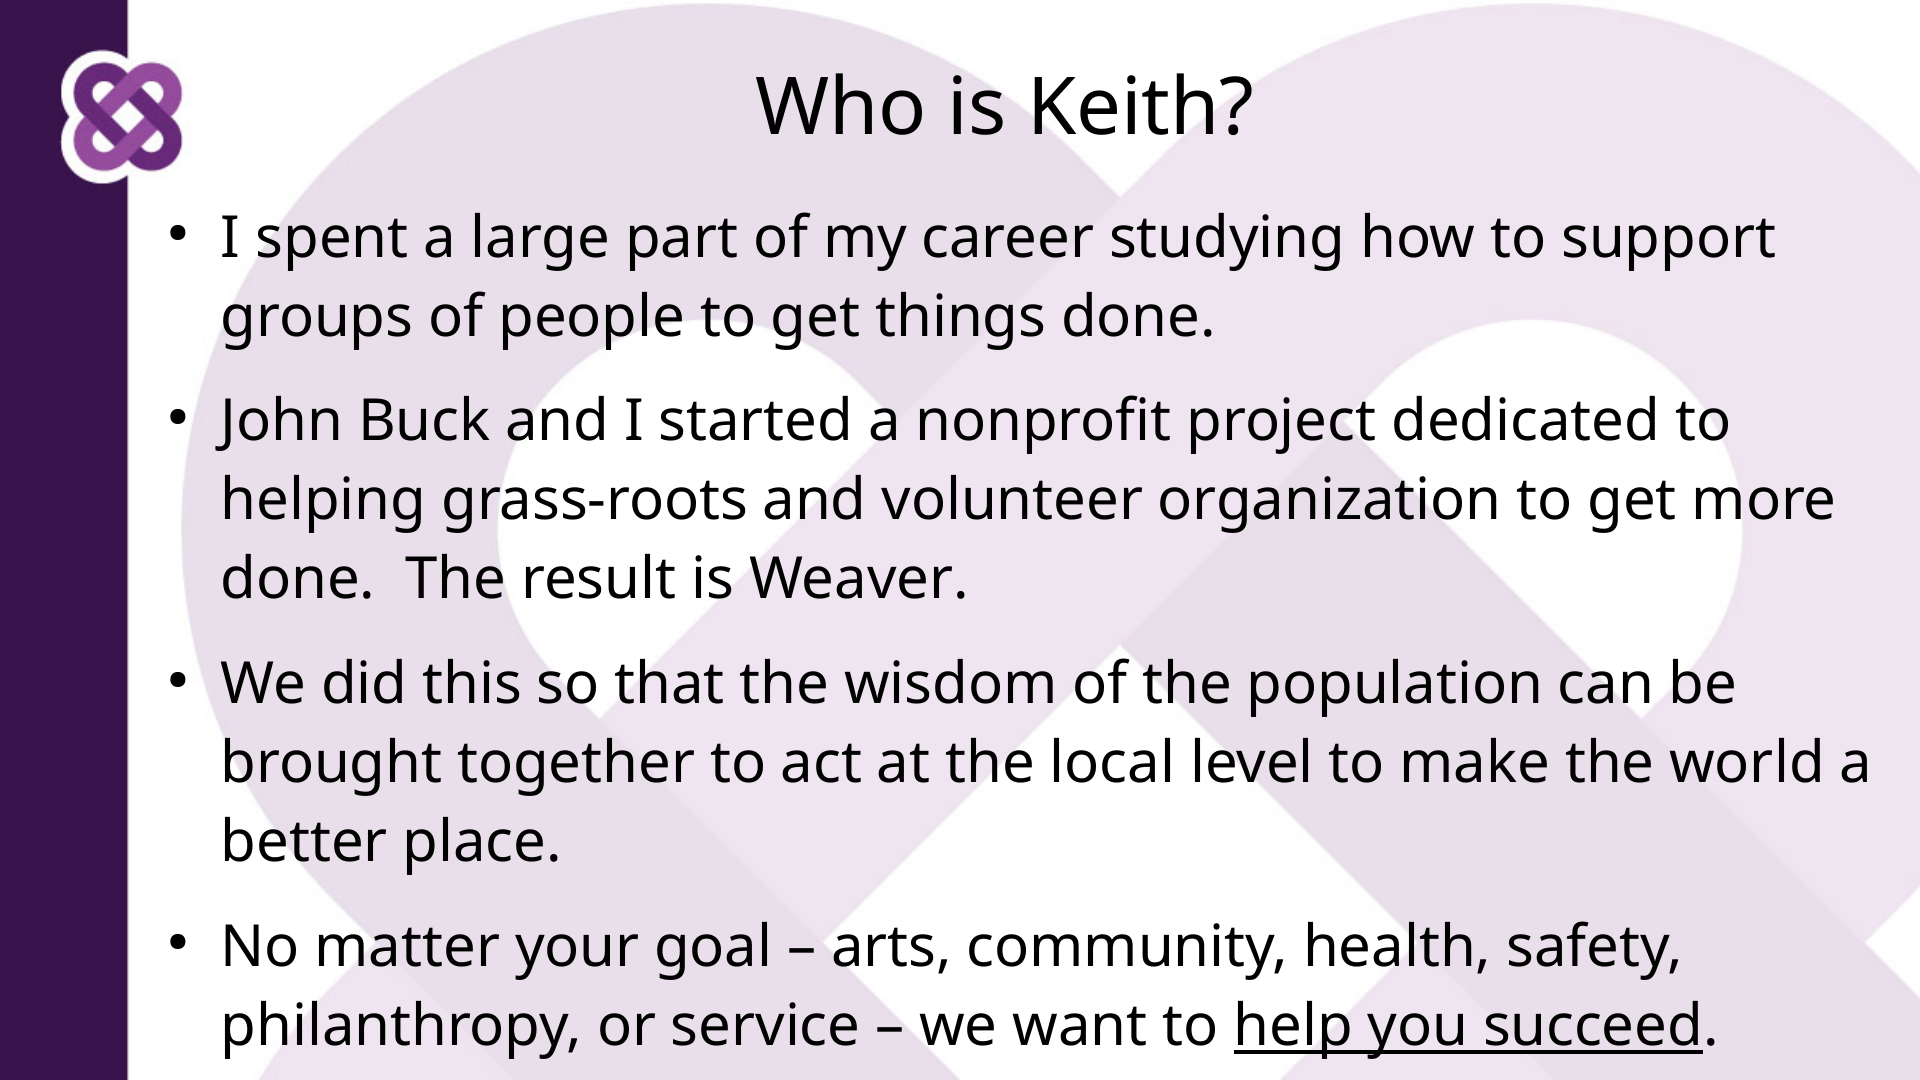

# Who is Keith?
I spent a large part of my career studying how to support groups of people to get things done.
John Buck and I started a nonprofit project dedicated to helping grass-roots and volunteer organization to get more done. The result is Weaver.
We did this so that the wisdom of the population can be brought together to act at the local level to make the world a better place.
No matter your goal – arts, community, health, safety, philanthropy, or service – we want to help you succeed.